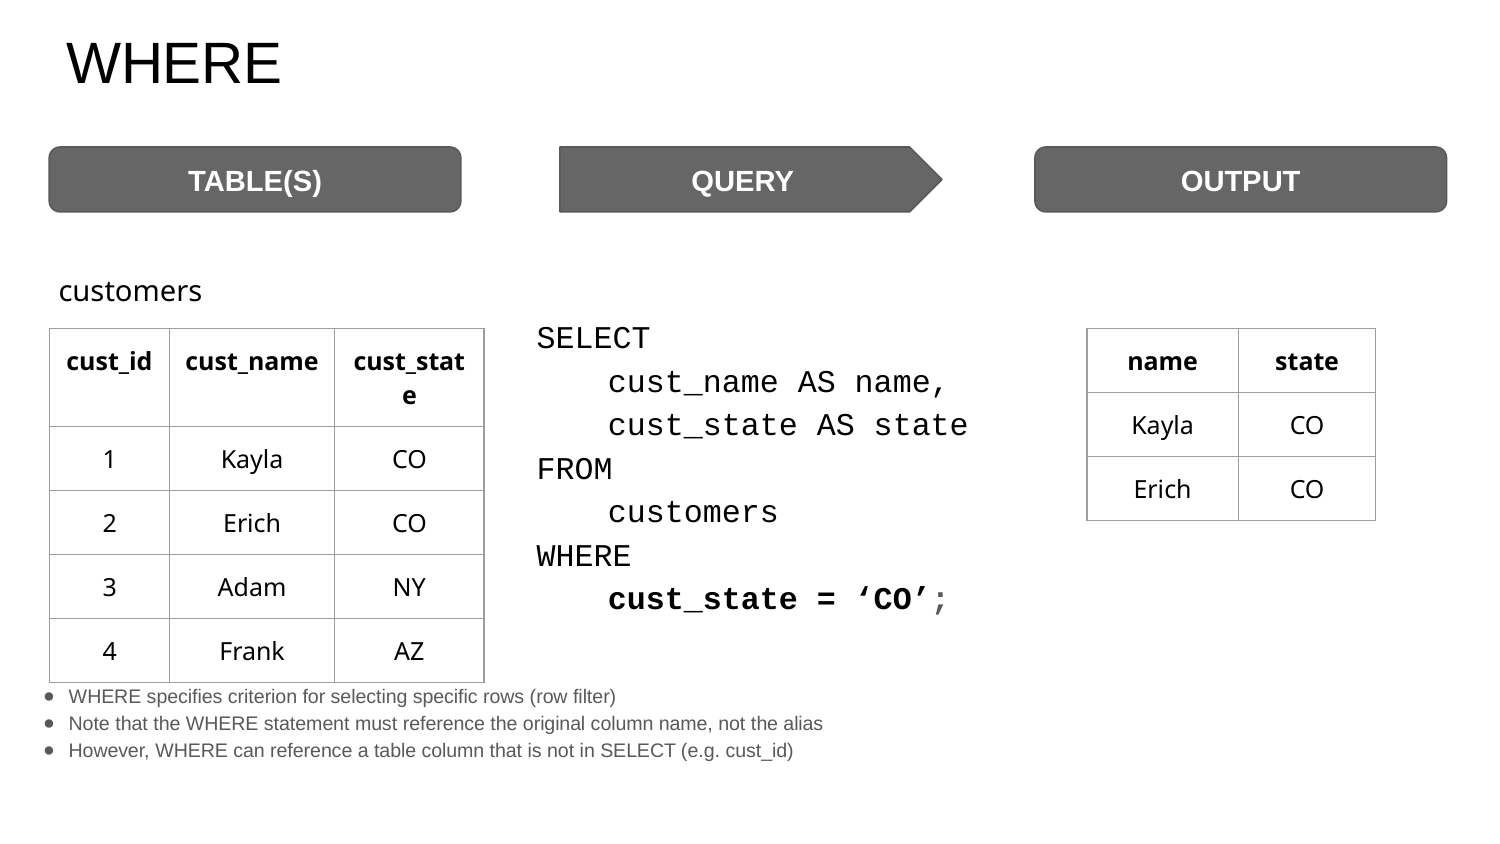

# WHERE
TABLE(S)
QUERY
OUTPUT
customers
SELECT
	cust_name AS name,
	cust_state AS state
FROM
	customers
WHERE
cust_state = ‘CO’;
| cust\_id | cust\_name | cust\_state |
| --- | --- | --- |
| 1 | Kayla | CO |
| 2 | Erich | CO |
| 3 | Adam | NY |
| 4 | Frank | AZ |
| name | state |
| --- | --- |
| Kayla | CO |
| Erich | CO |
WHERE specifies criterion for selecting specific rows (row filter)
Note that the WHERE statement must reference the original column name, not the alias
However, WHERE can reference a table column that is not in SELECT (e.g. cust_id)